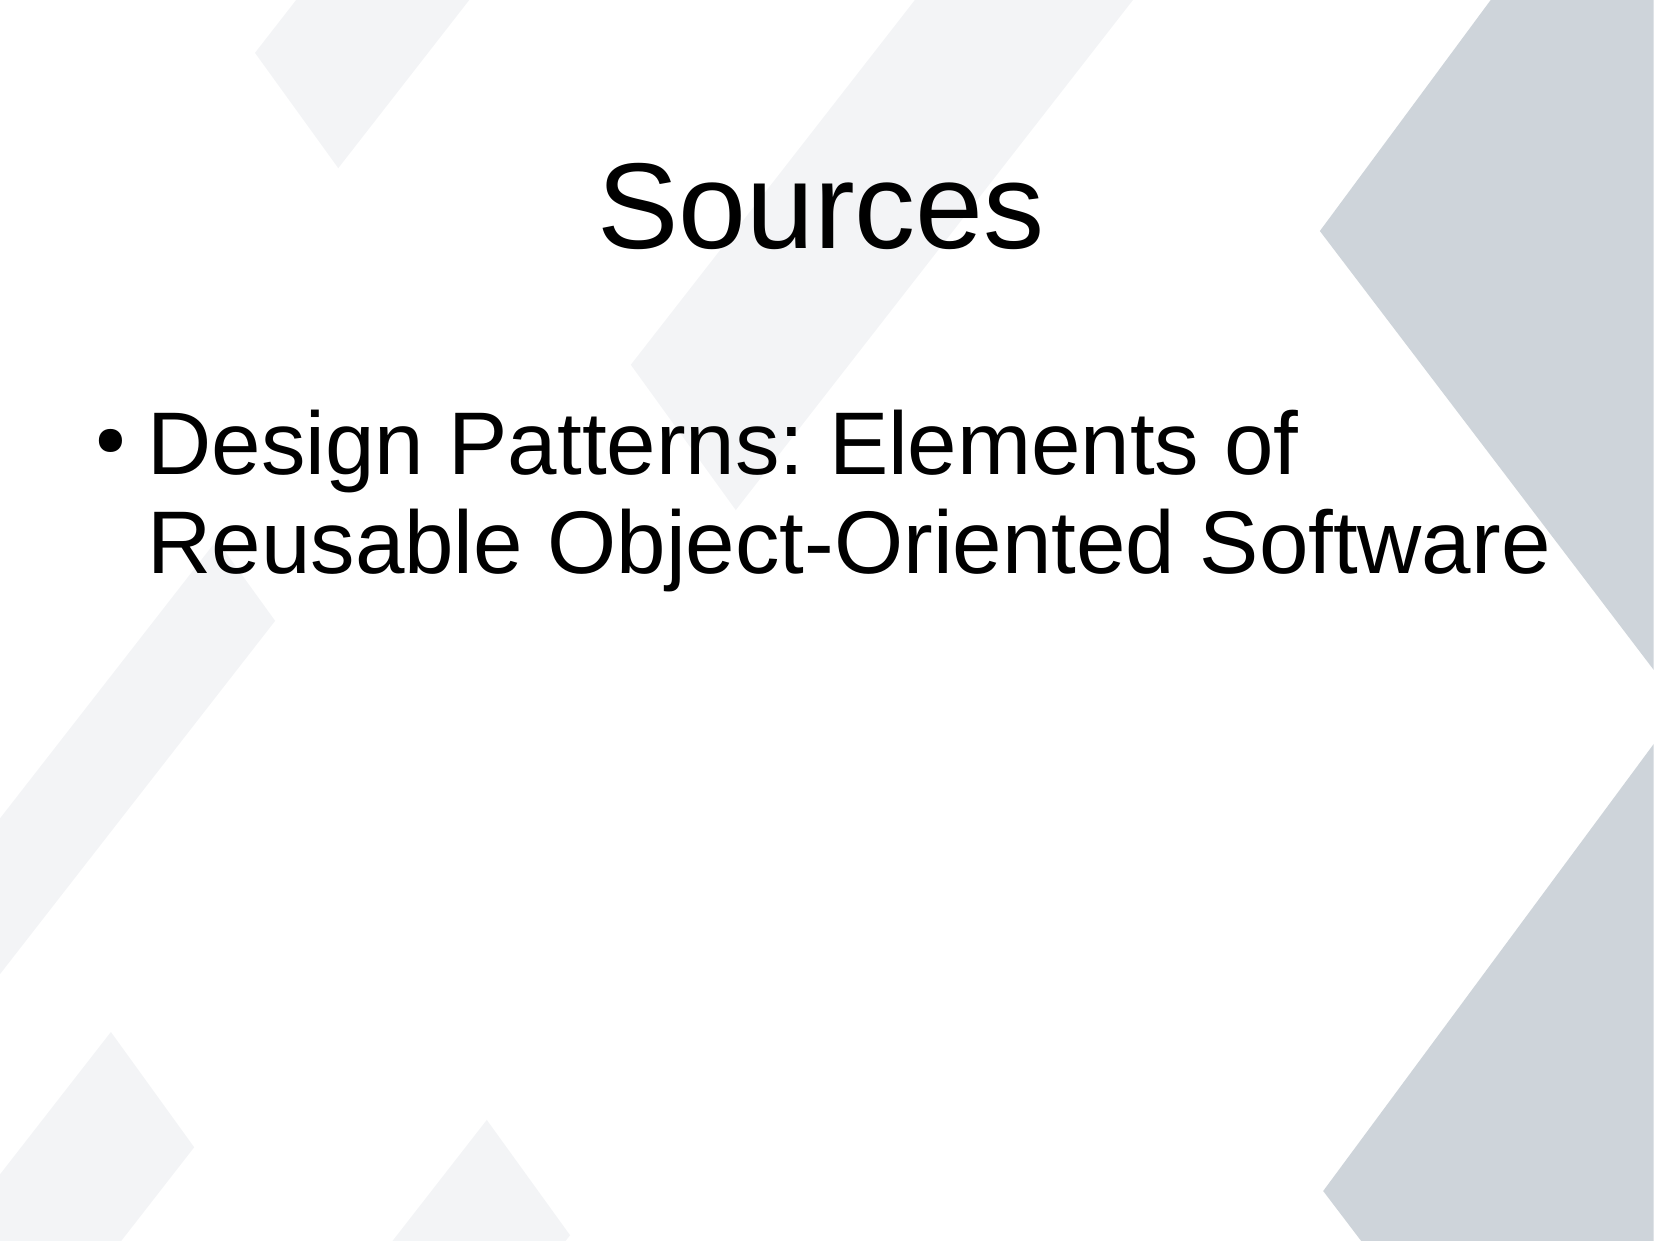

# Sources
Design Patterns: Elements of Reusable Object-Oriented Software